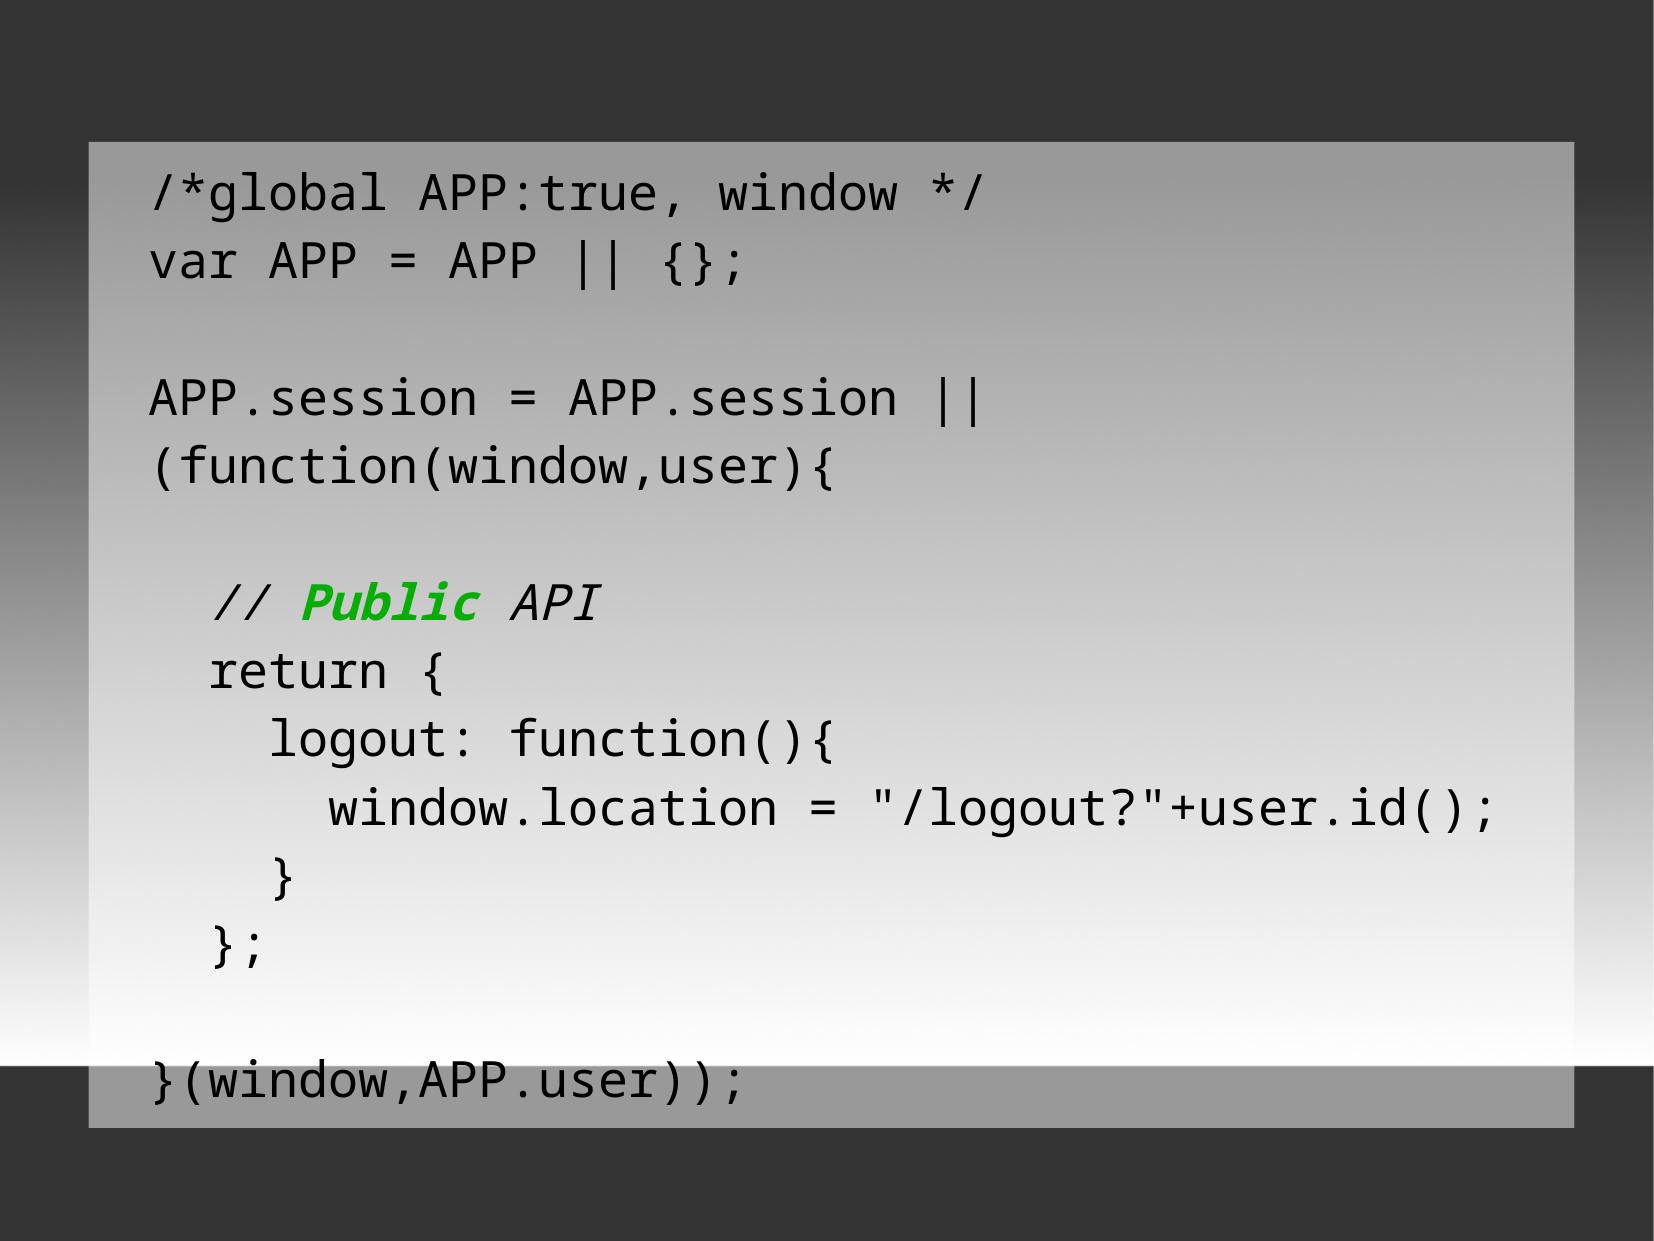

/*global APP:true, window */
var APP = APP || {};
APP.session = APP.session ||
(function(window,user){
 // Public API
 return {
 logout: function(){
 window.location = "/logout?"+user.id();
 }
 };
}(window,APP.user));
#